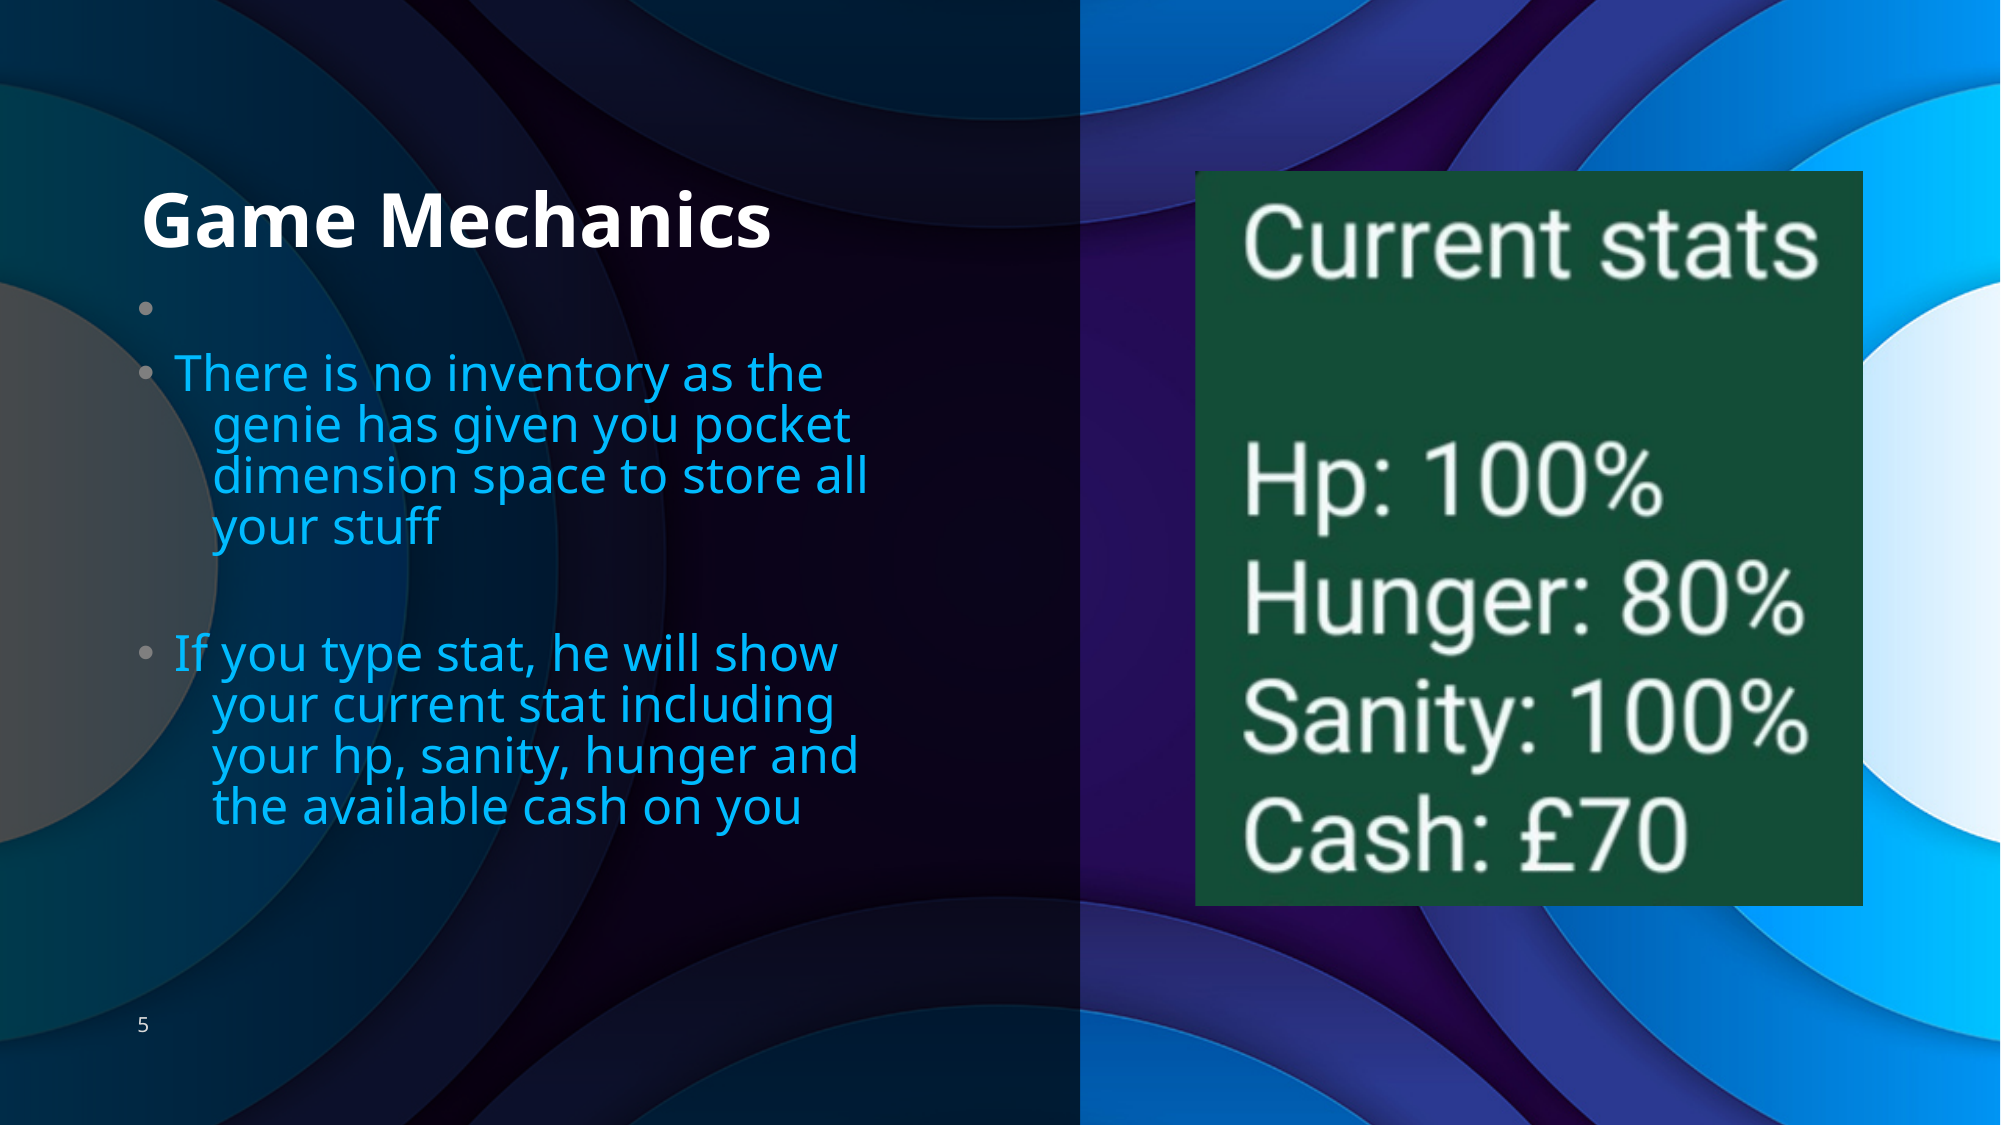

# Game Mechanics
There is no inventory as the genie has given you pocket dimension space to store all your stuff
If you type stat, he will show your current stat including your hp, sanity, hunger and the available cash on you